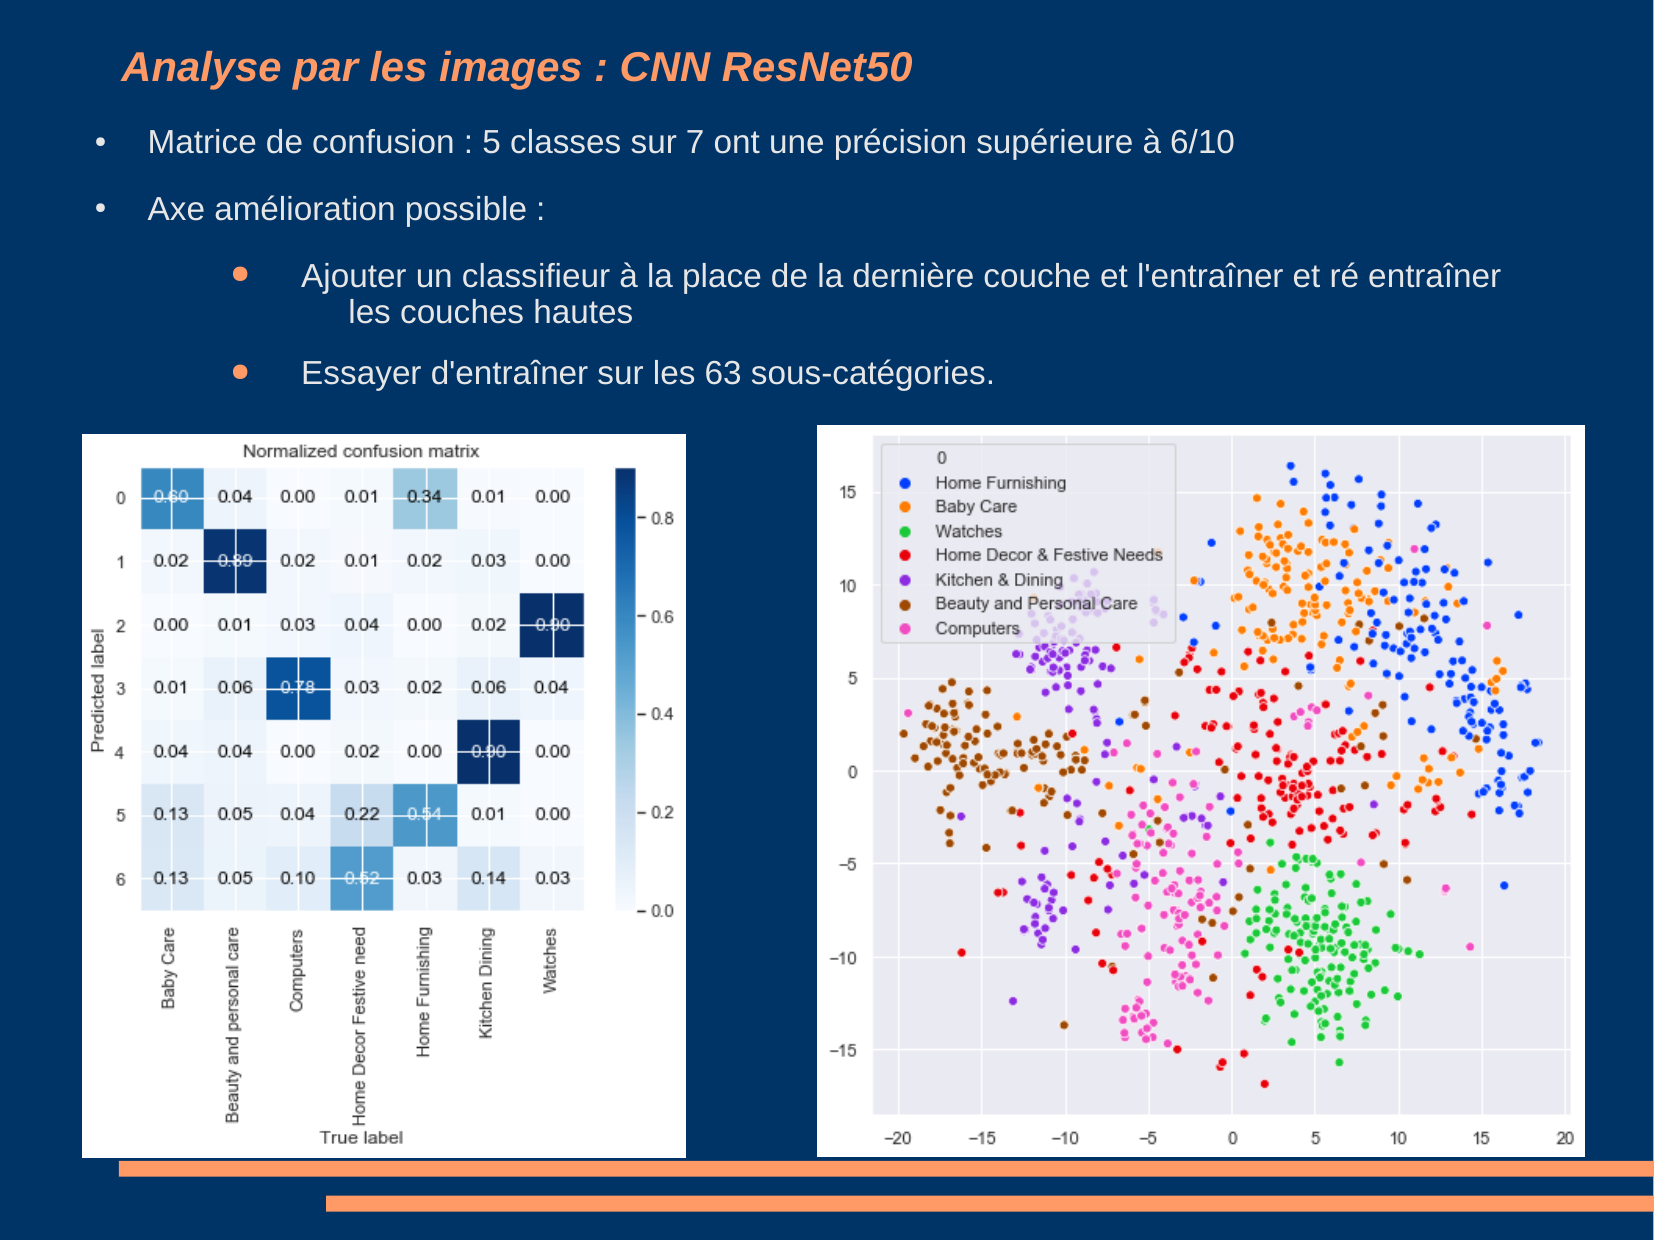

# Analyse par les images : CNN ResNet50
Matrice de confusion : 5 classes sur 7 ont une précision supérieure à 6/10
Axe amélioration possible :
Ajouter un classifieur à la place de la dernière couche et l'entraîner et ré entraîner les couches hautes
Essayer d'entraîner sur les 63 sous-catégories.